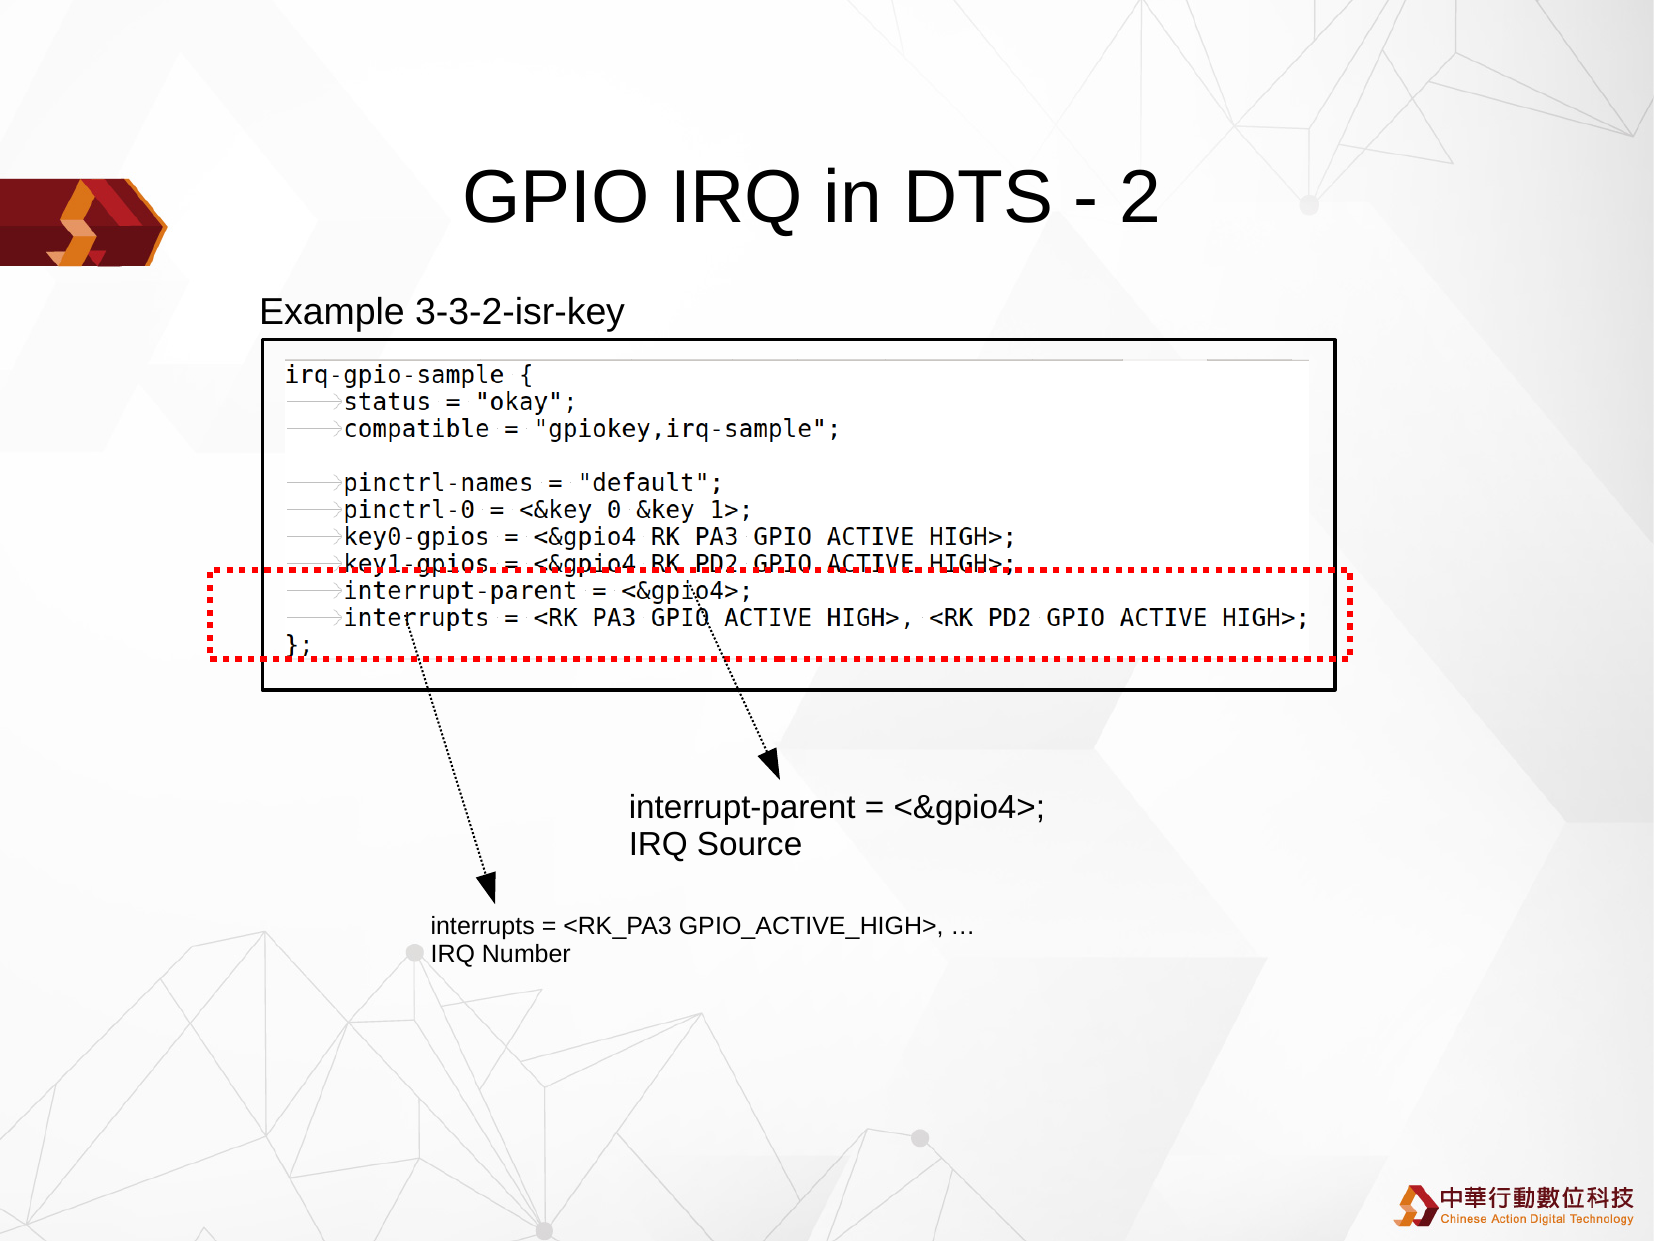

# GPIO IRQ in DTS - 2
Example 3-3-2-isr-key
interrupt-parent = <&gpio4>;
IRQ Source
interrupts = <RK_PA3 GPIO_ACTIVE_HIGH>, …
IRQ Number